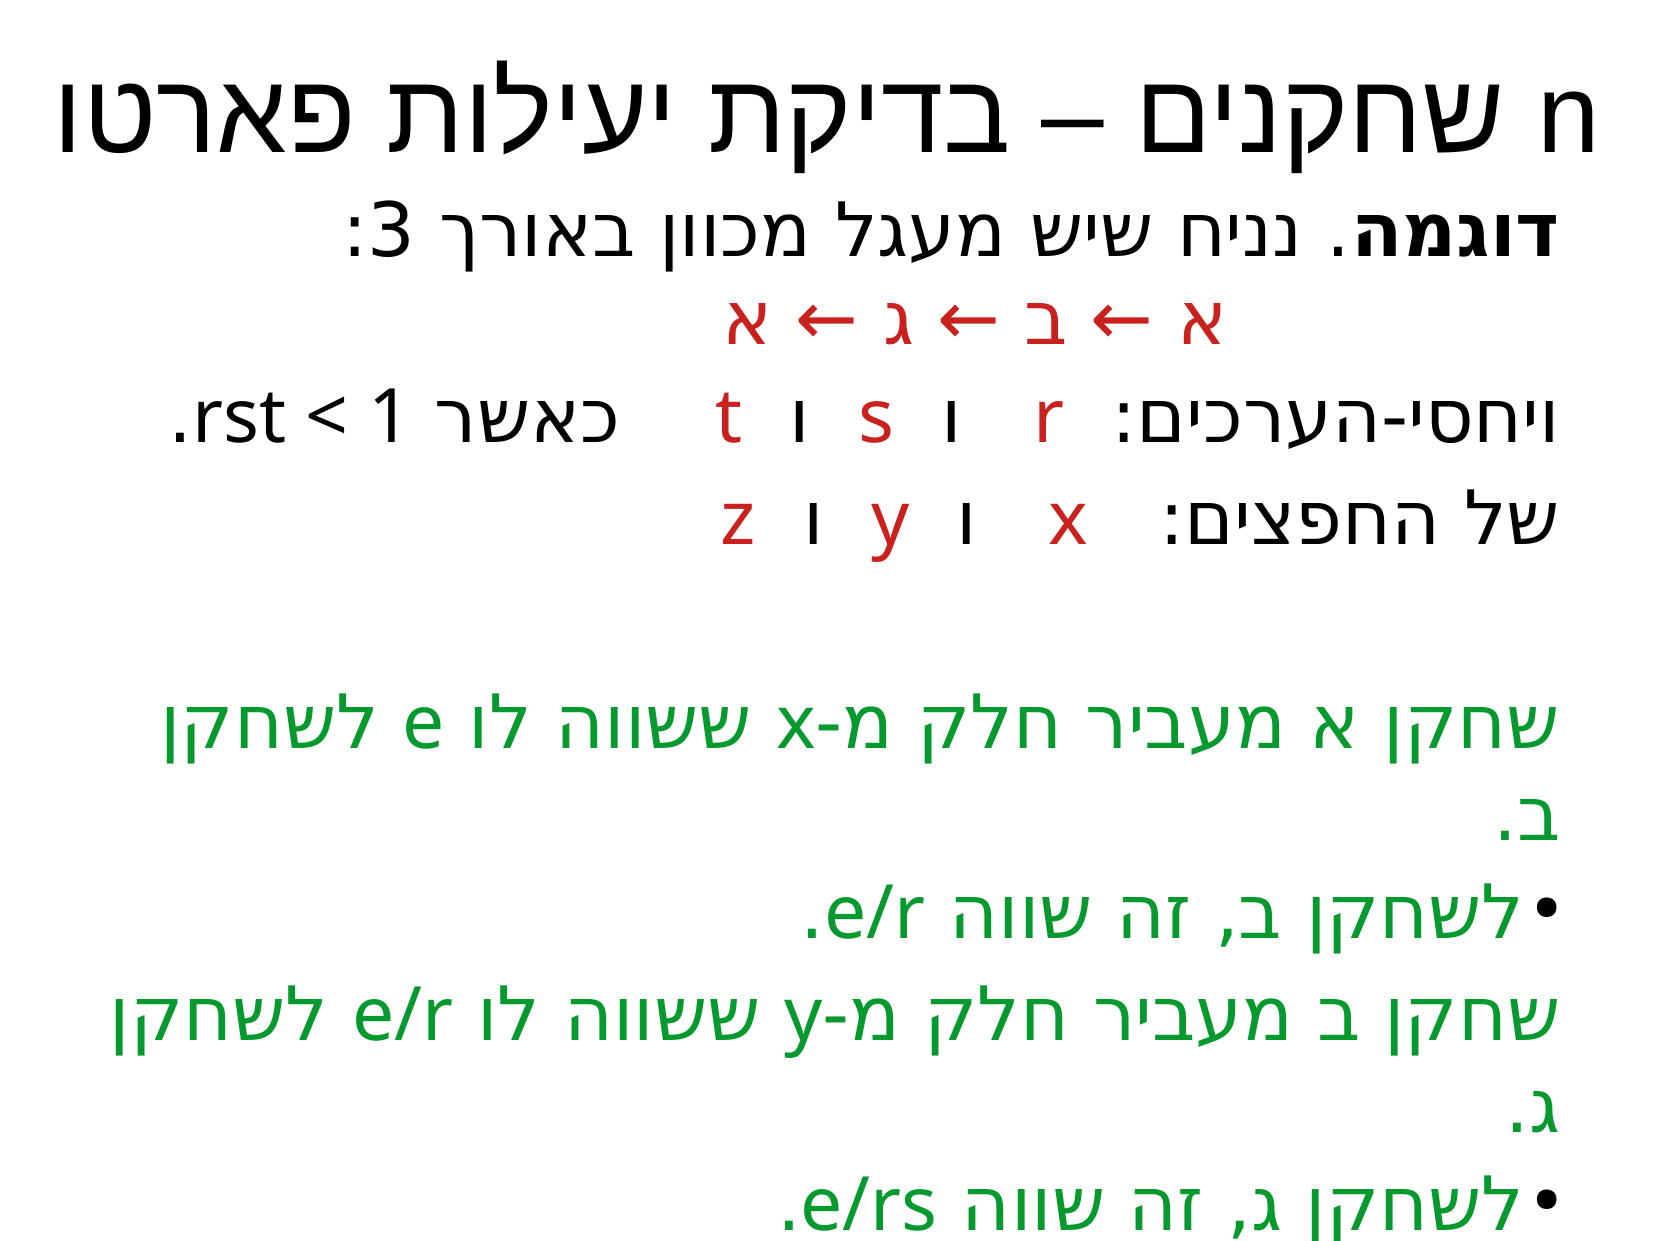

# n שחקנים – בדיקת יעילות פארטו
דוגמה. נניח שיש מעגל מכוון באורך 3:
 א ← ב ← ג ← א
ויחסי-הערכים: r ו s ו t כאשר rst < 1.
של החפצים: x ו y ו z
שחקן א מעביר חלק מ-x ששווה לו e לשחקן ב.
לשחקן ב, זה שווה e/r.
שחקן ב מעביר חלק מ-y ששווה לו e/r לשחקן ג.
לשחקן ג, זה שווה e/rs.
שחקן ג מעביר חלק מ-z ששווה לו e/rs ל-א
לשחקן א, זה שווה e/rst > e.
א הרויח והשאר לא הפסידו – שיפור פארטו!